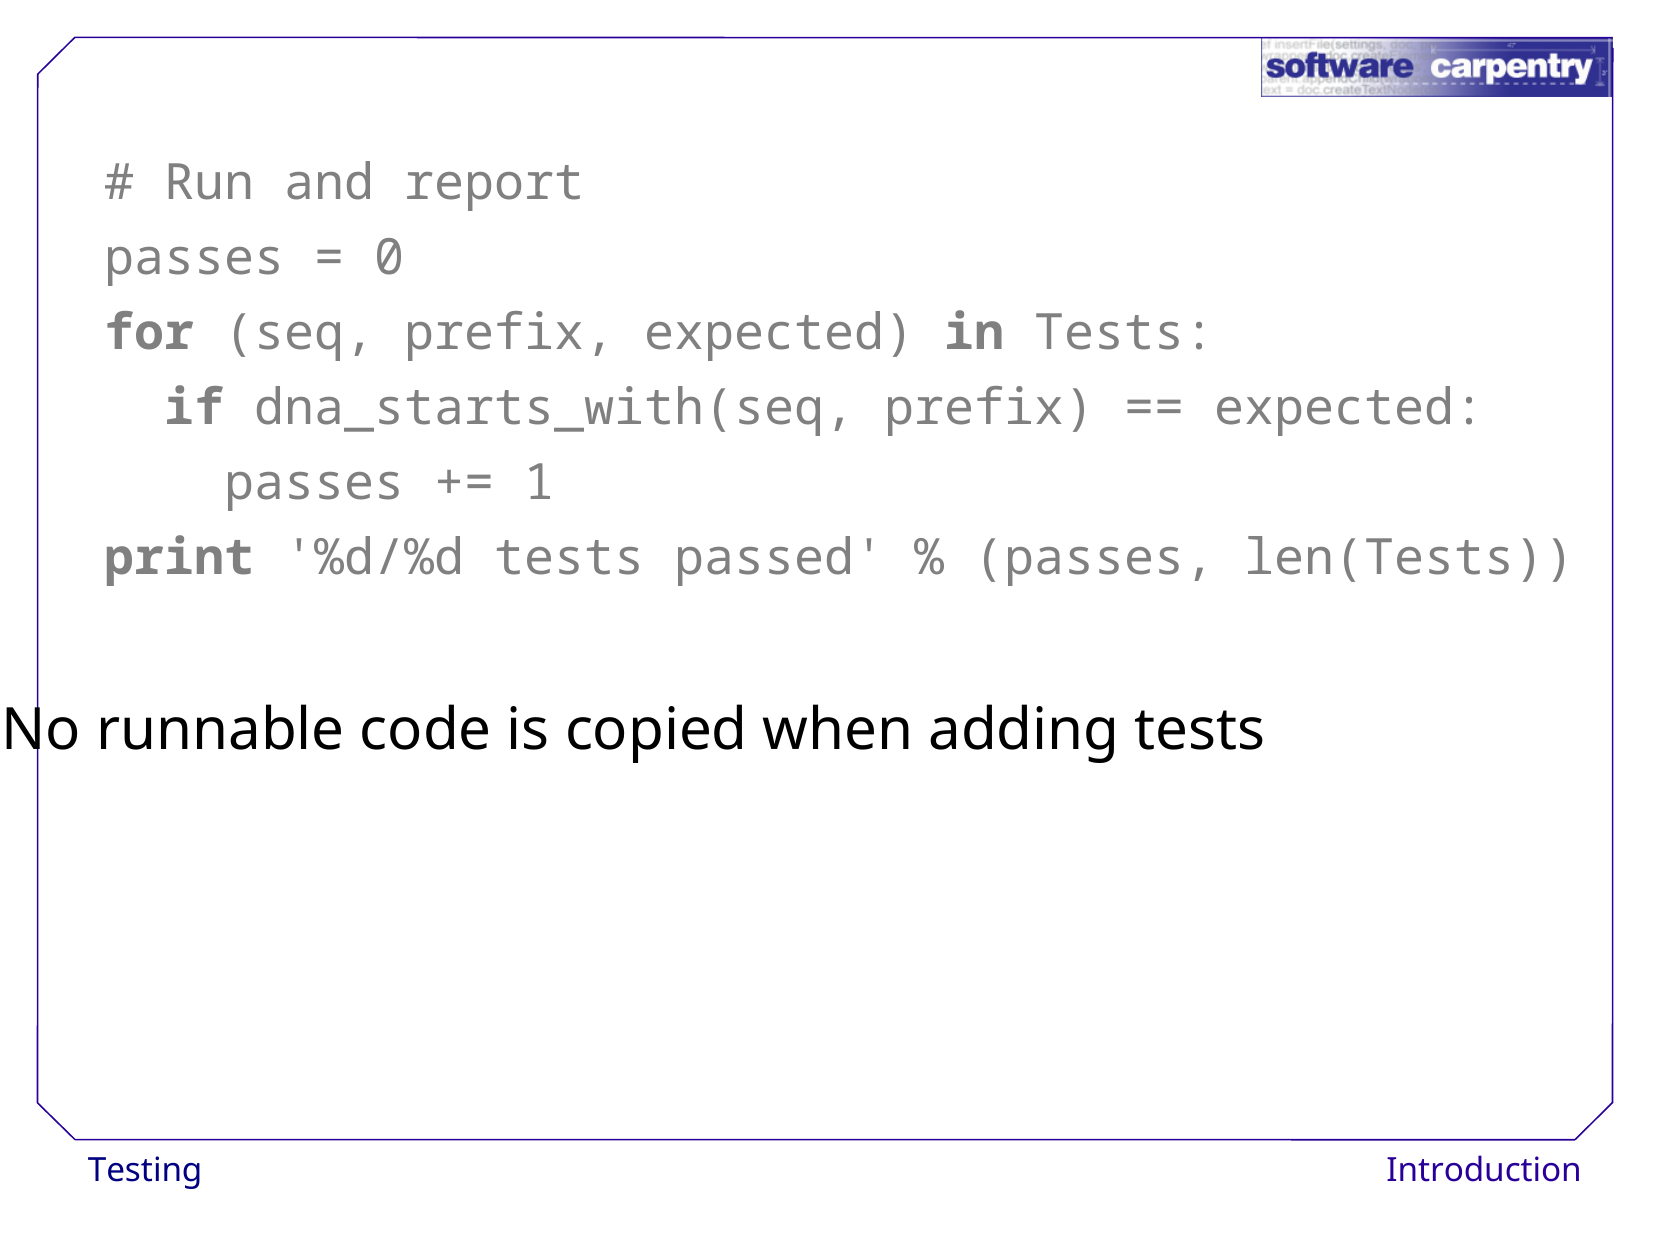

# Run and report
passes = 0
for (seq, prefix, expected) in Tests:
 if dna_starts_with(seq, prefix) == expected:
 passes += 1
print '%d/%d tests passed' % (passes, len(Tests))
No runnable code is copied when adding tests